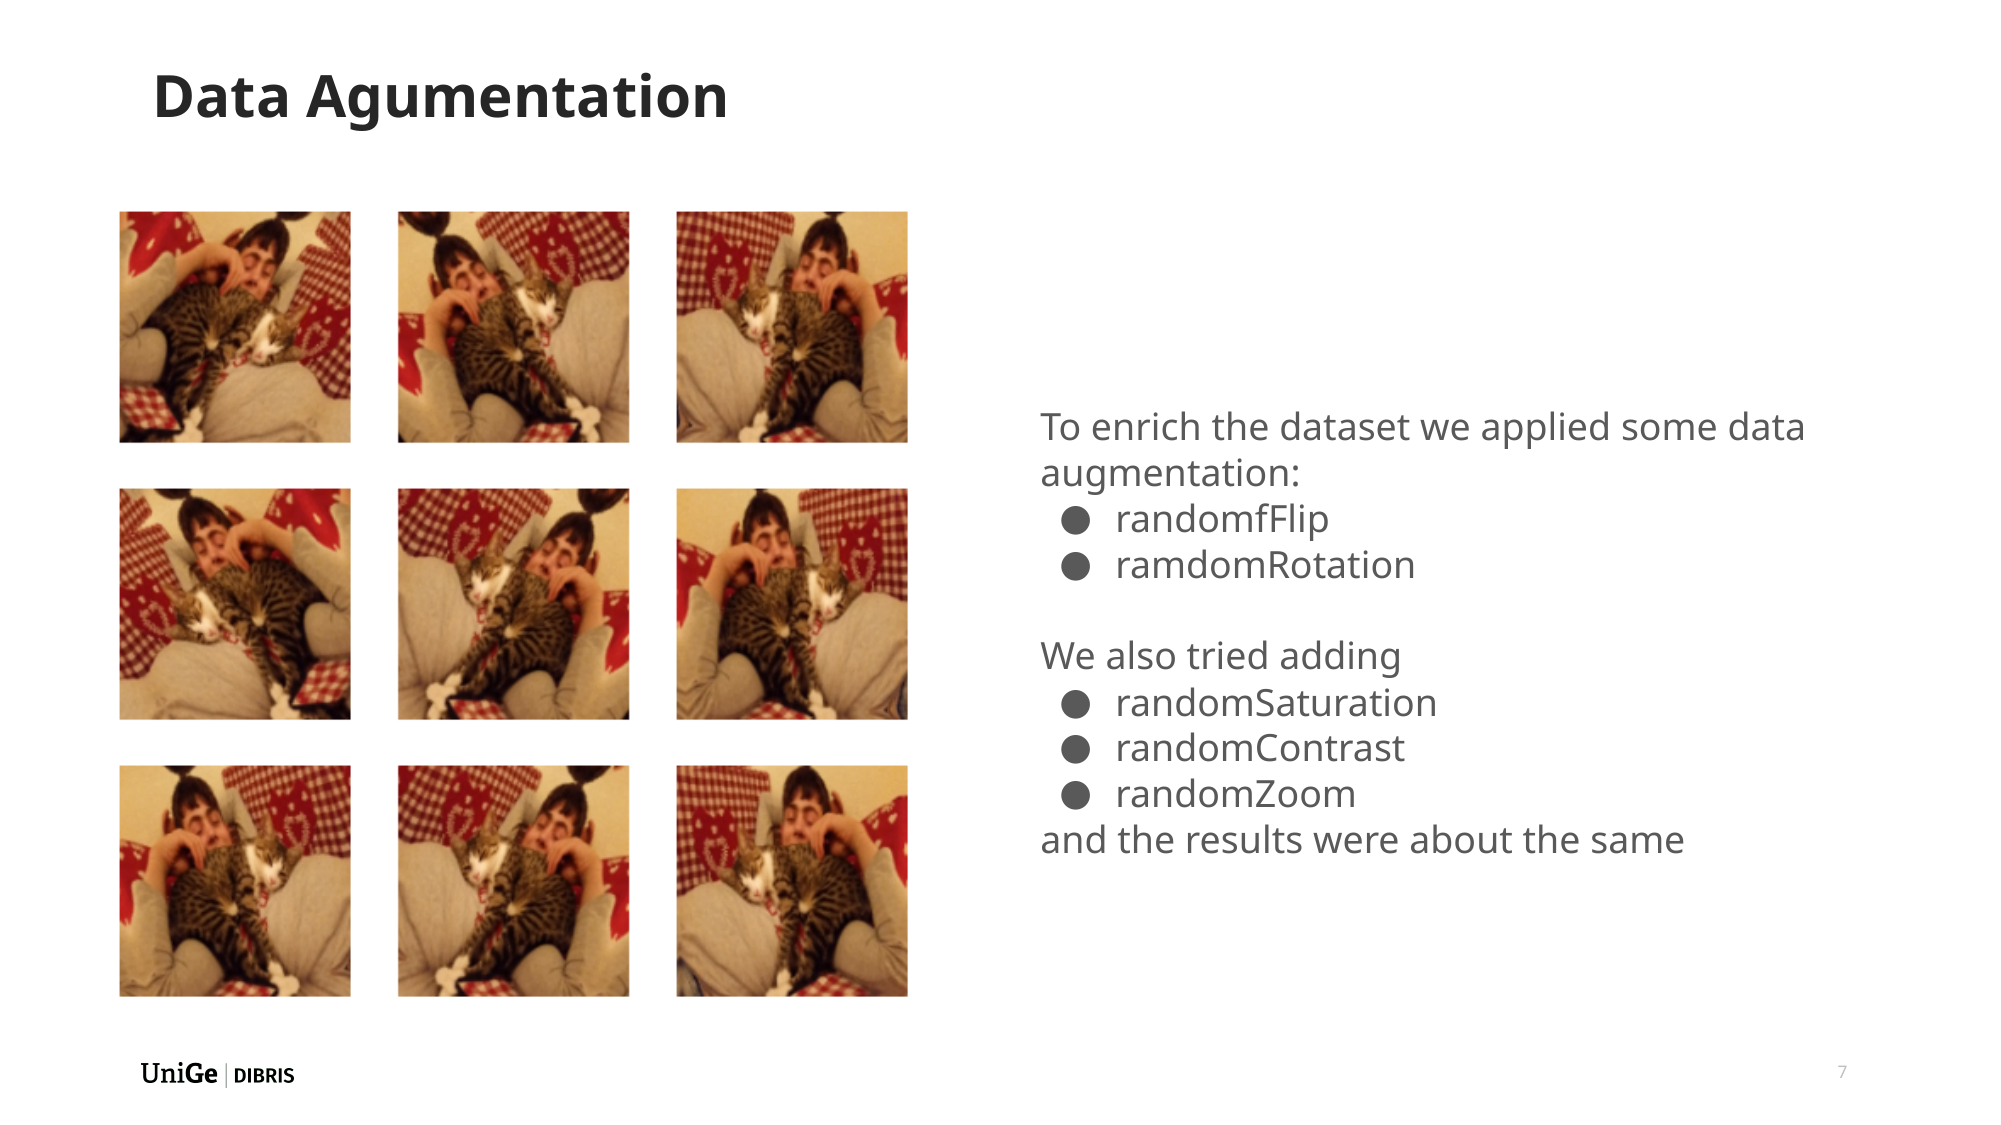

Data Agumentation
# To enrich the dataset we applied some data augmentation:
randomfFlip
ramdomRotation
We also tried adding
randomSaturation
randomContrast
randomZoom
and the results were about the same